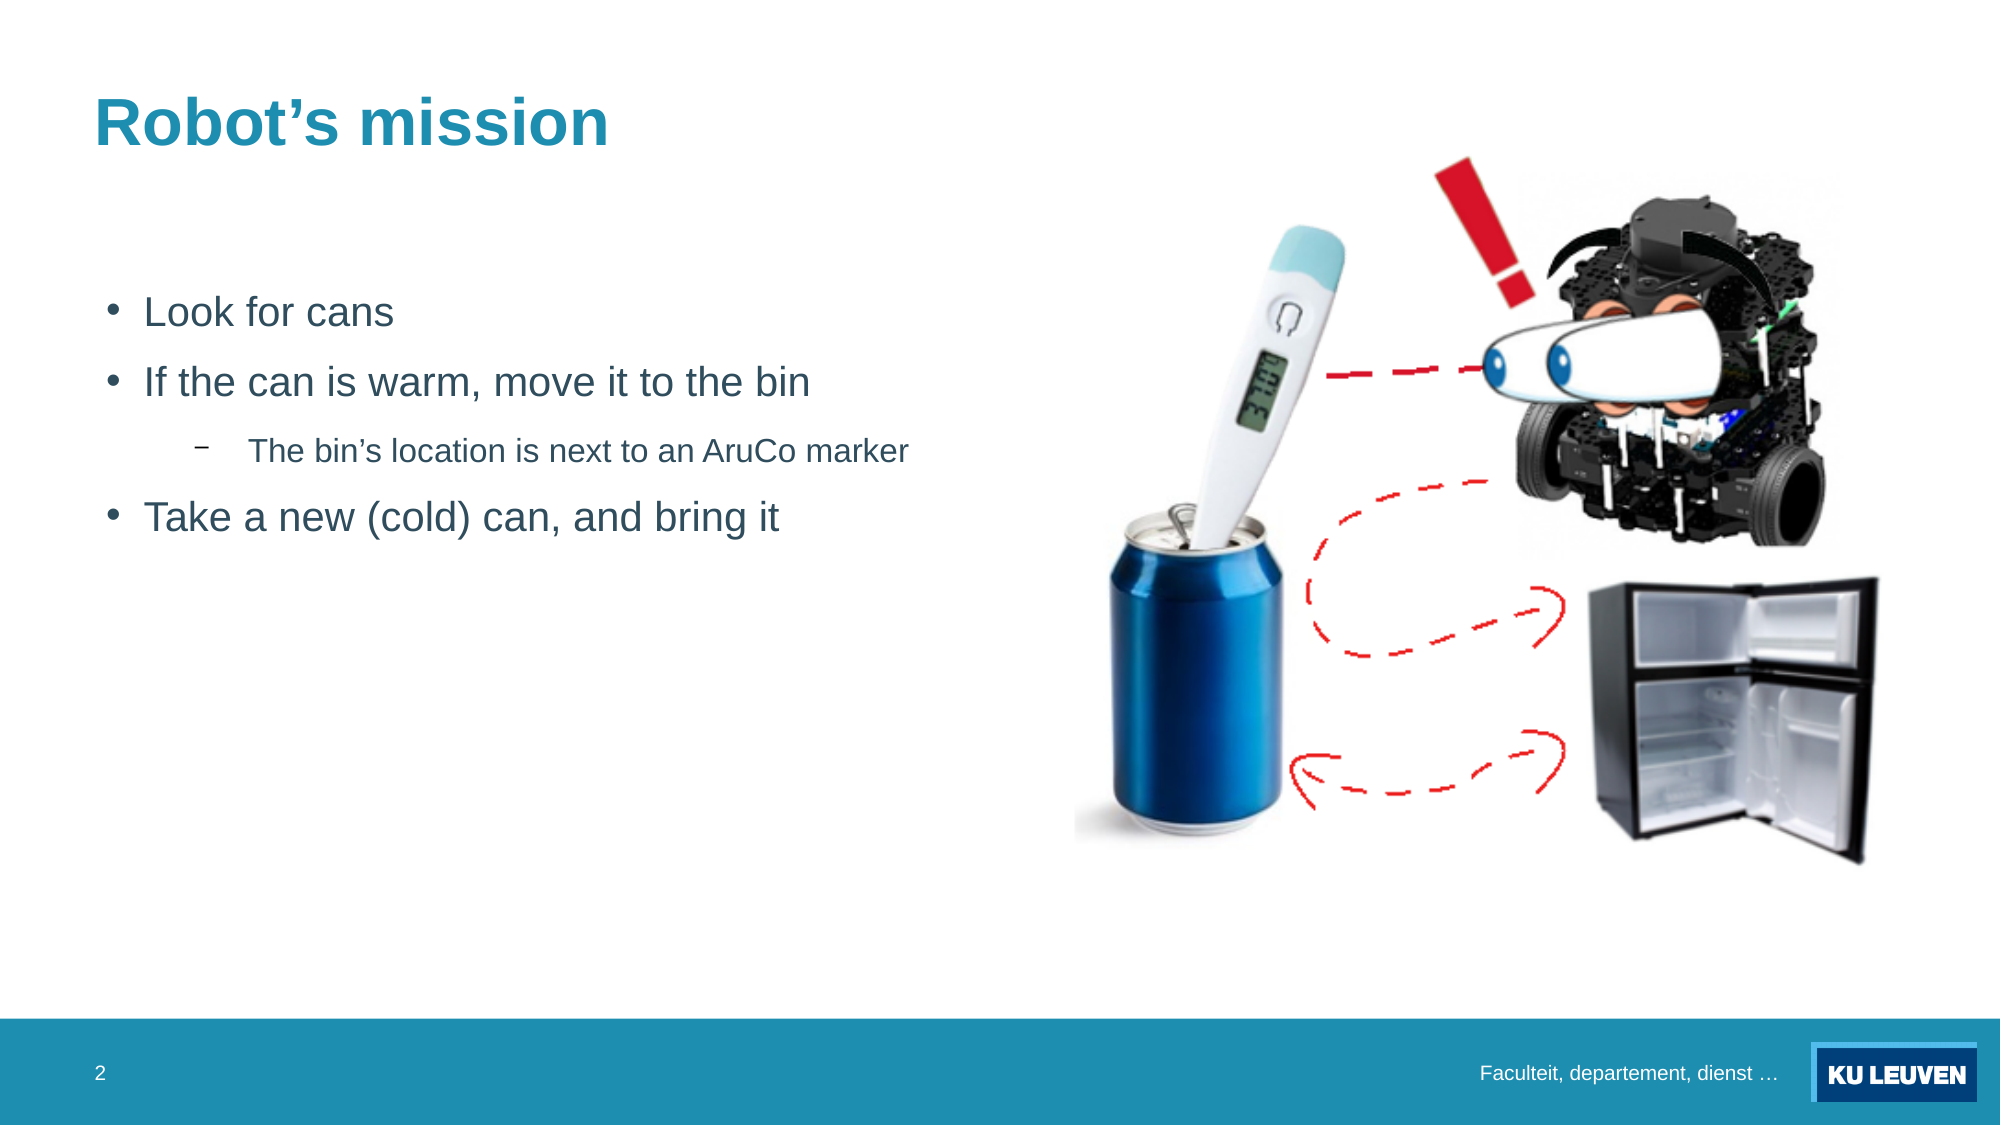

# Robot’s mission
Look for cans
If the can is warm, move it to the bin
The bin’s location is next to an AruCo marker
Take a new (cold) can, and bring it
2
KULeuven, CoaCo